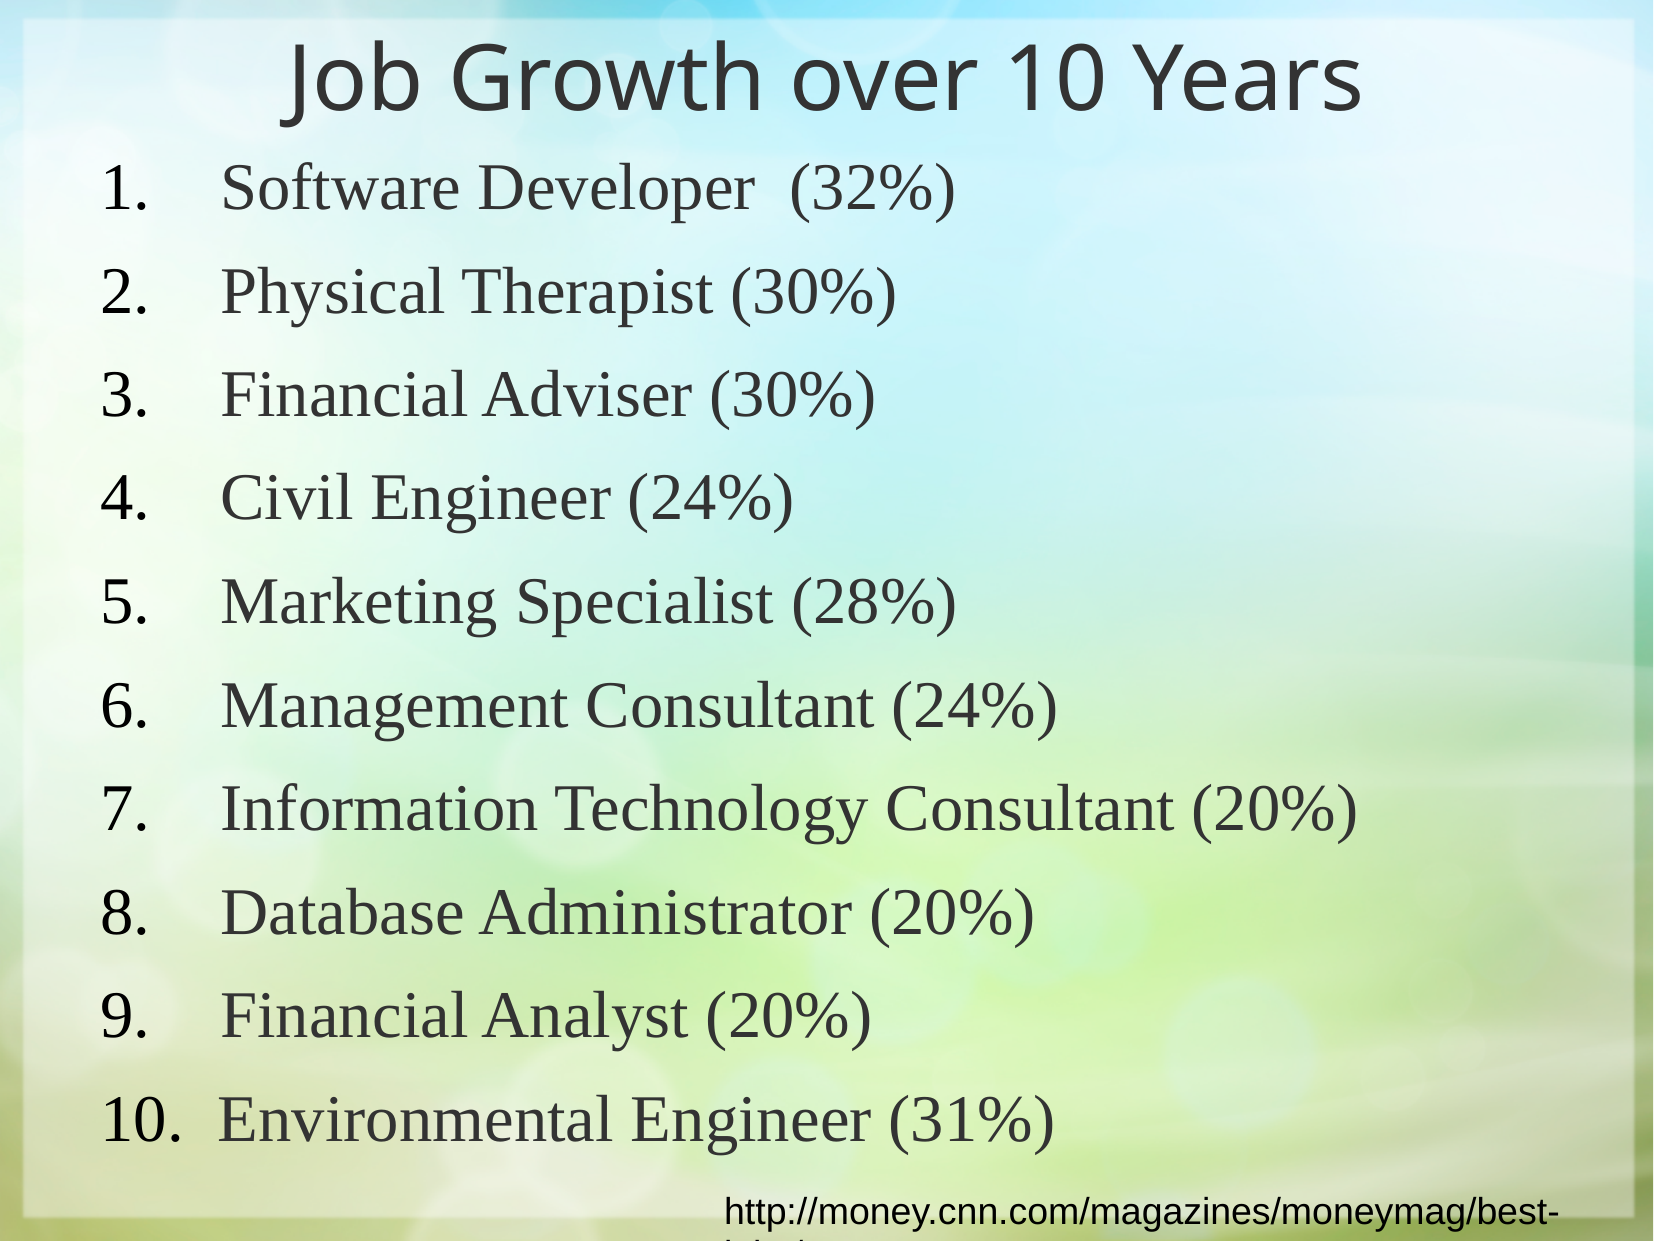

# Job Growth over 10 Years
 Software Developer (32%)
 Physical Therapist (30%)
 Financial Adviser (30%)
 Civil Engineer (24%)
 Marketing Specialist (28%)
 Management Consultant (24%)
 Information Technology Consultant (20%)
 Database Administrator (20%)
 Financial Analyst (20%)
 Environmental Engineer (31%)
http://money.cnn.com/magazines/moneymag/best-jobs/